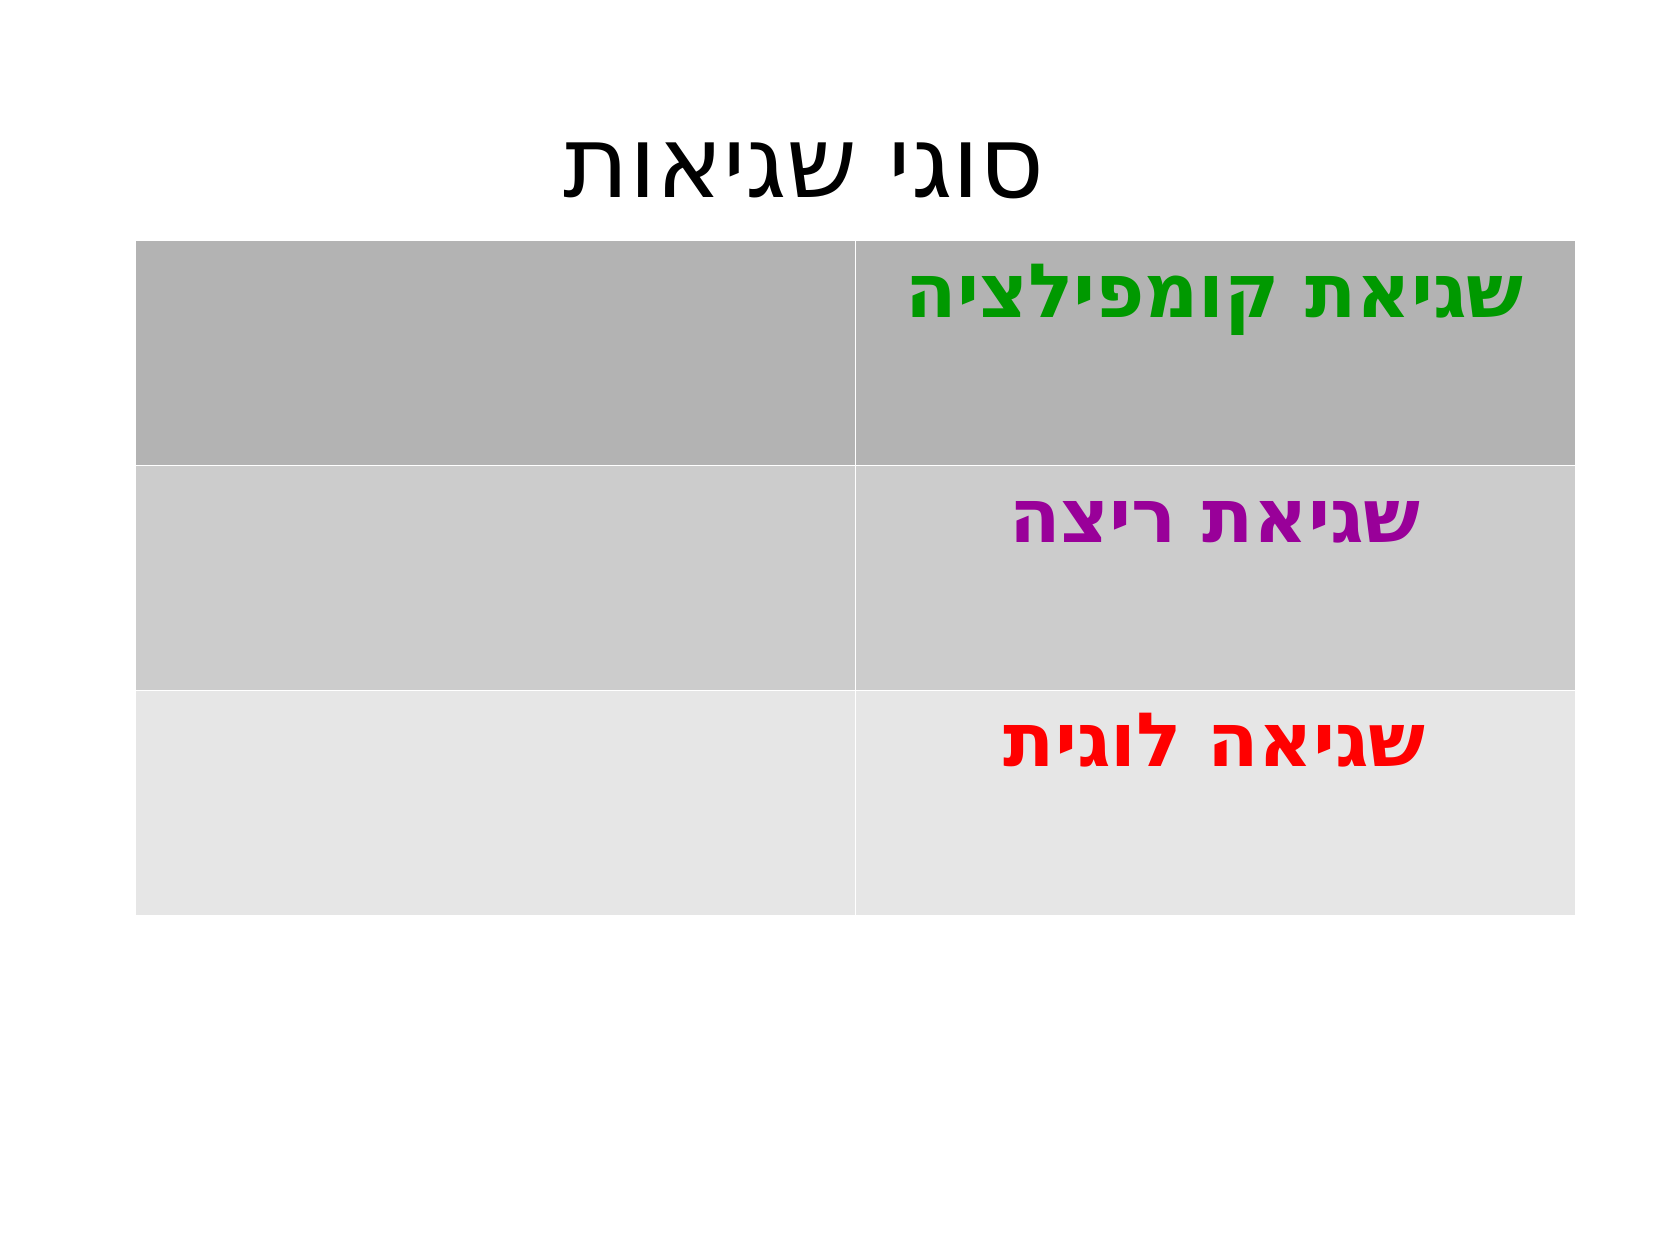

# סוגי שגיאות
| | שגיאת קומפילציה |
| --- | --- |
| | שגיאת ריצה |
| | שגיאה לוגית |